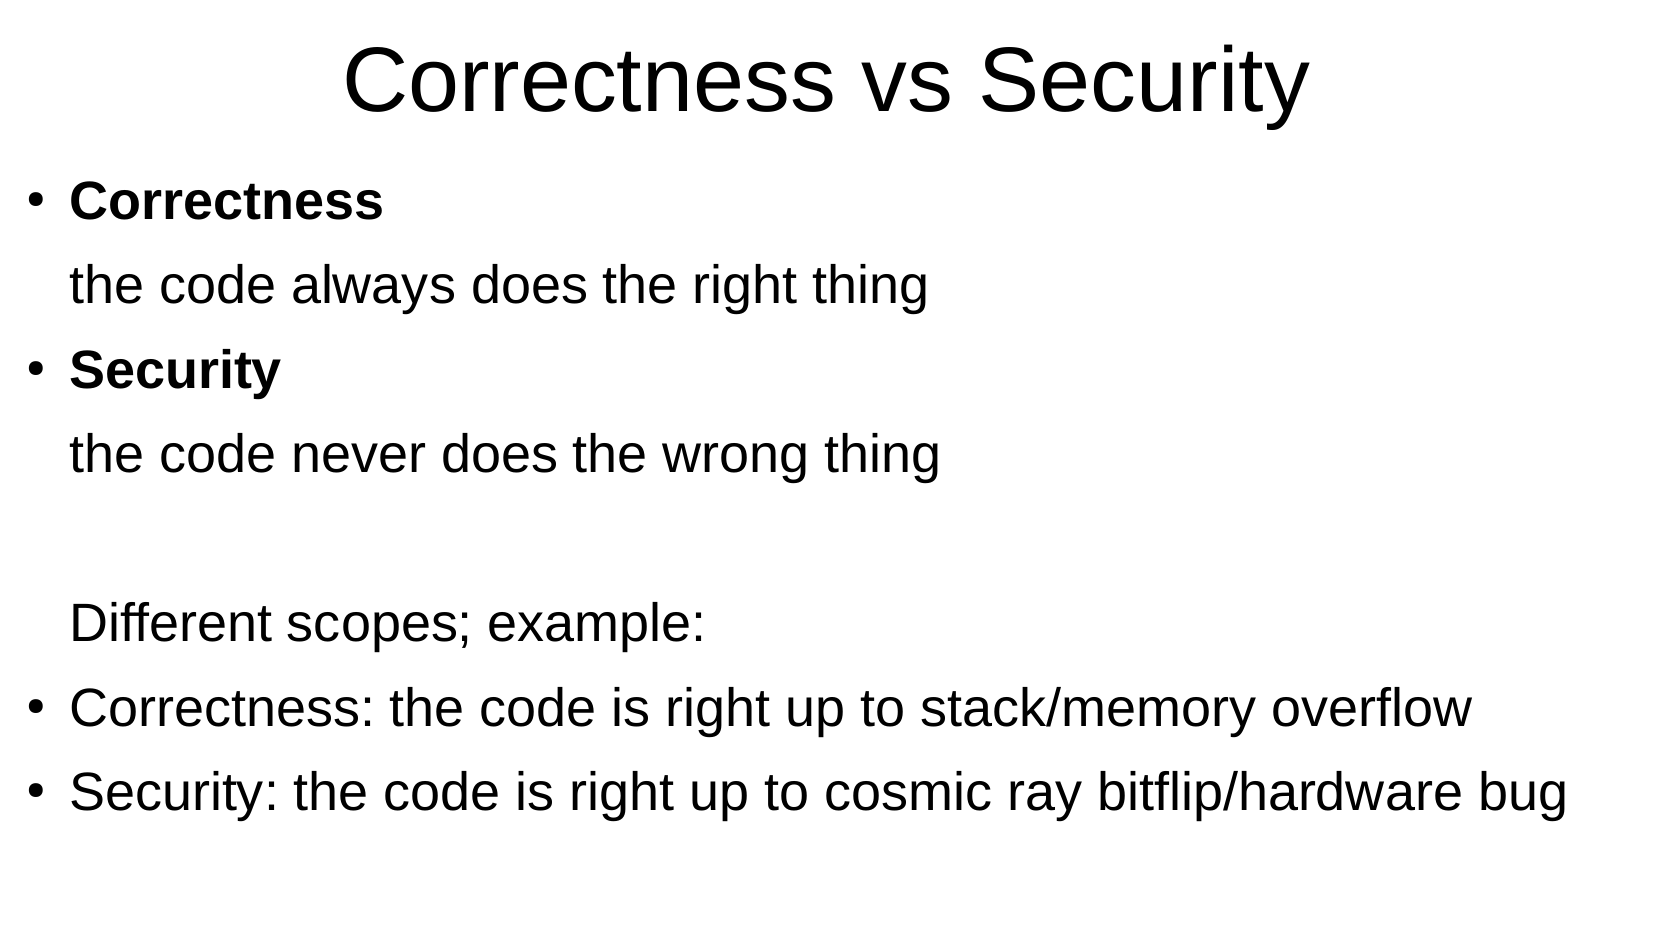

# Correctness vs Security
Correctness
the code always does the right thing
Security
the code never does the wrong thing
Different scopes; example:
Correctness: the code is right up to stack/memory overflow
Security: the code is right up to cosmic ray bitflip/hardware bug